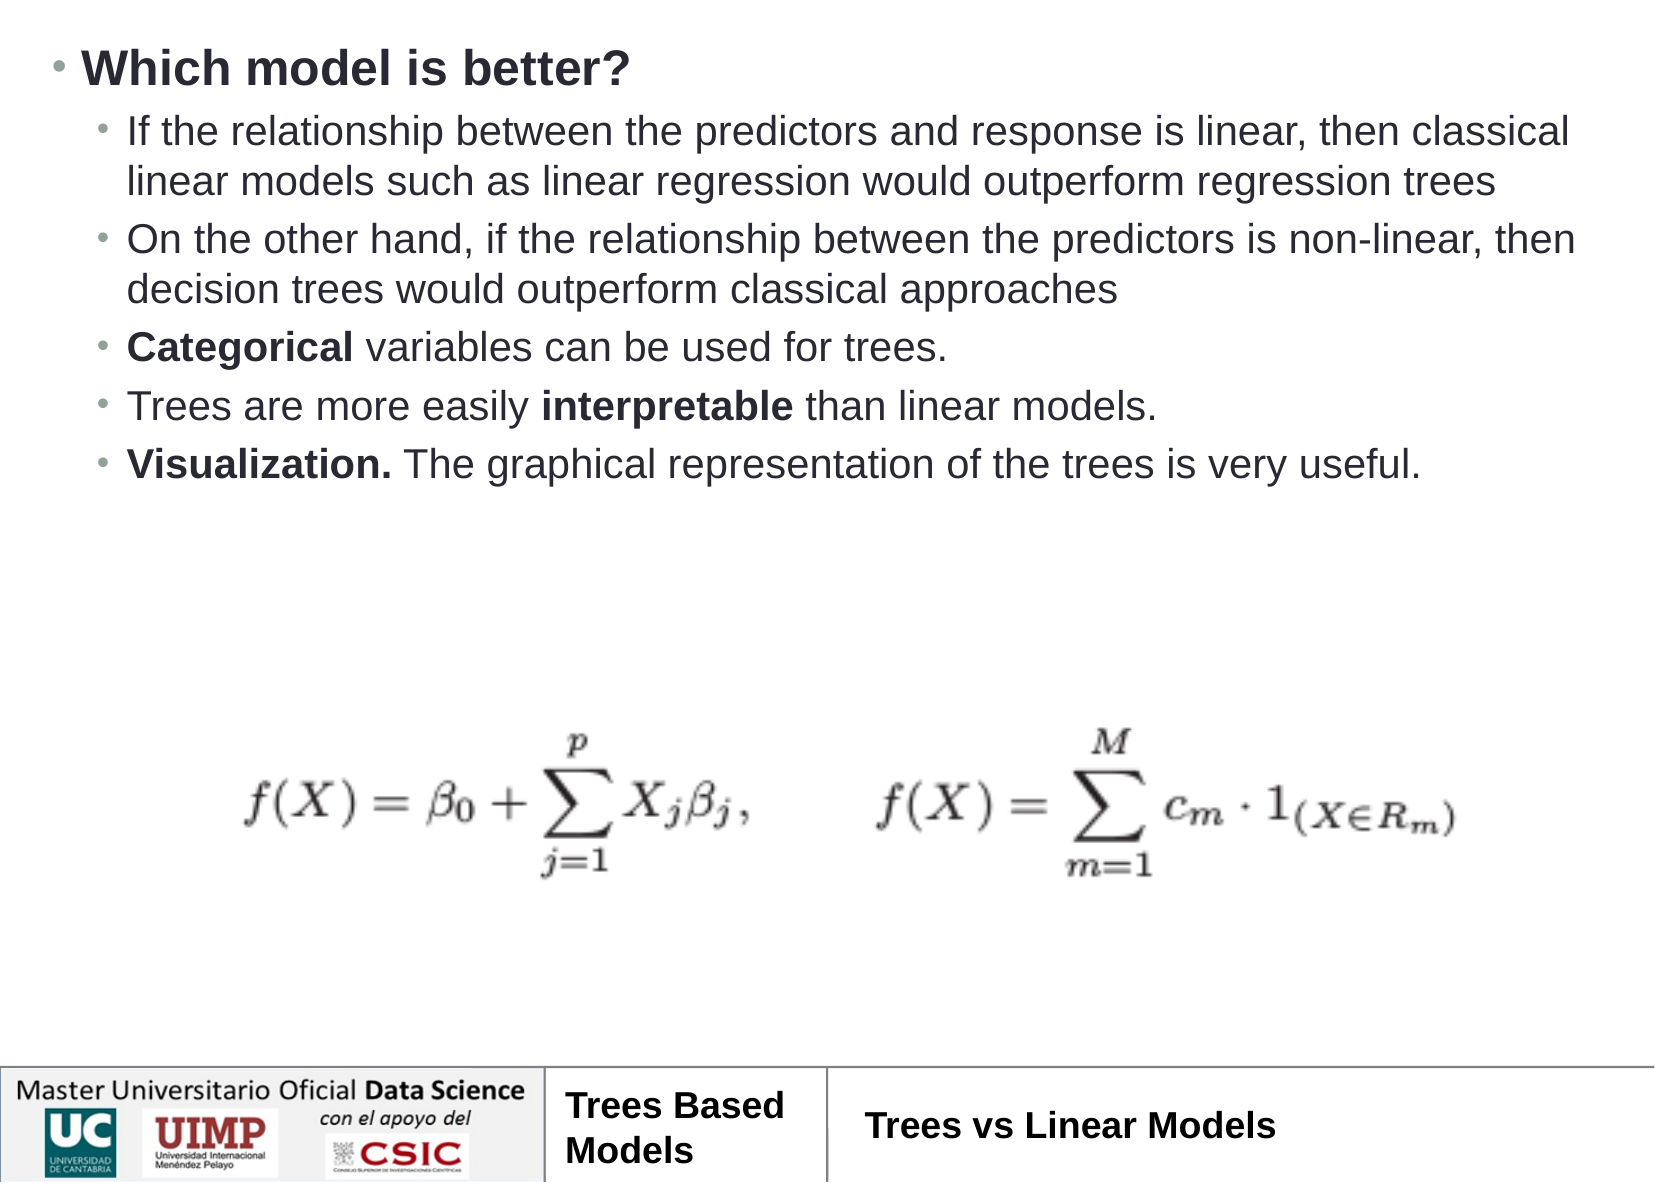

# Which model is better?
If the relationship between the predictors and response is linear, then classical linear models such as linear regression would outperform regression trees
On the other hand, if the relationship between the predictors is non-linear, then decision trees would outperform classical approaches
Categorical variables can be used for trees.
Trees are more easily interpretable than linear models.
Visualization. The graphical representation of the trees is very useful.
Trees vs Linear Models